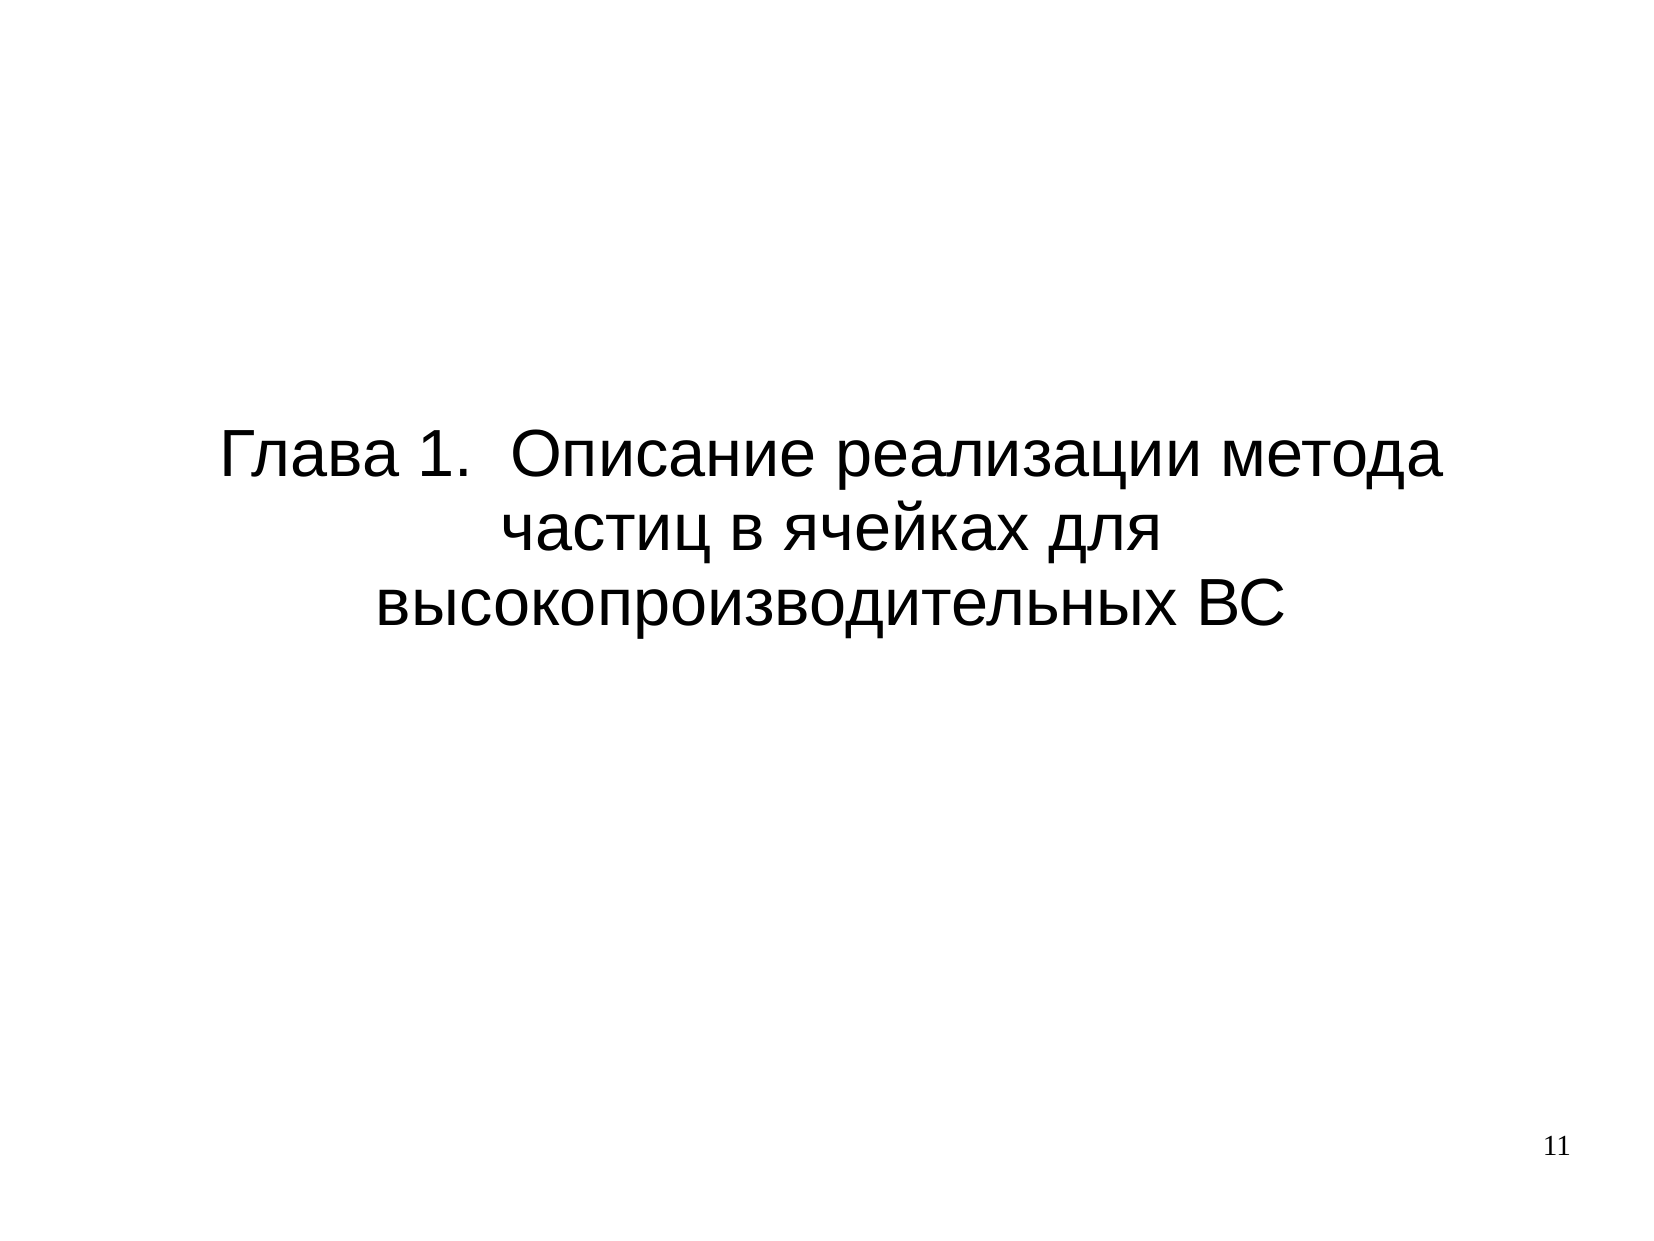

Глава 1. Описание реализации метода частиц в ячейках для высокопроизводительных ВС
11